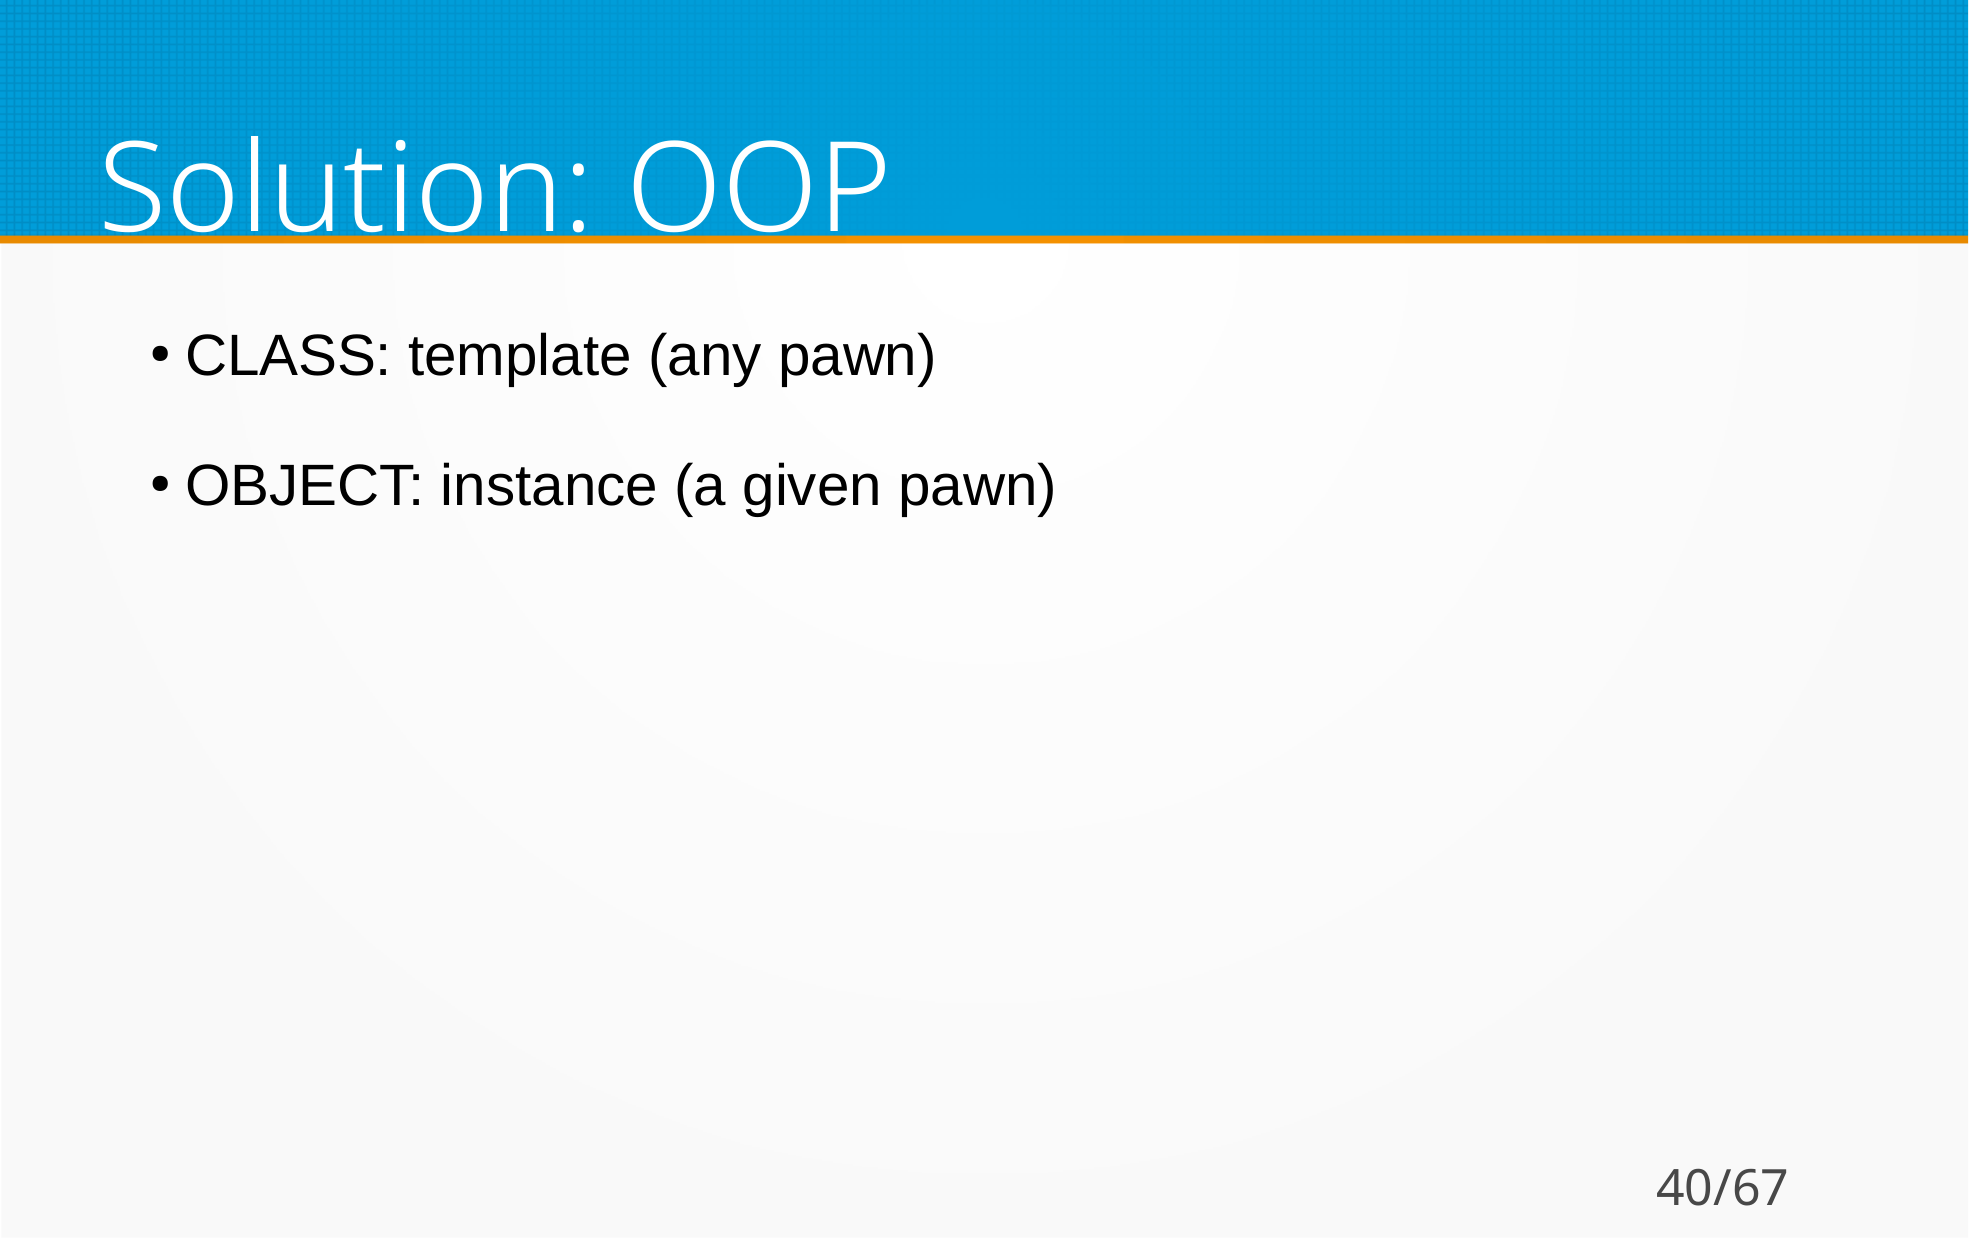

# Solution: OOP
CLASS: template (any pawn)
OBJECT: instance (a given pawn)
40